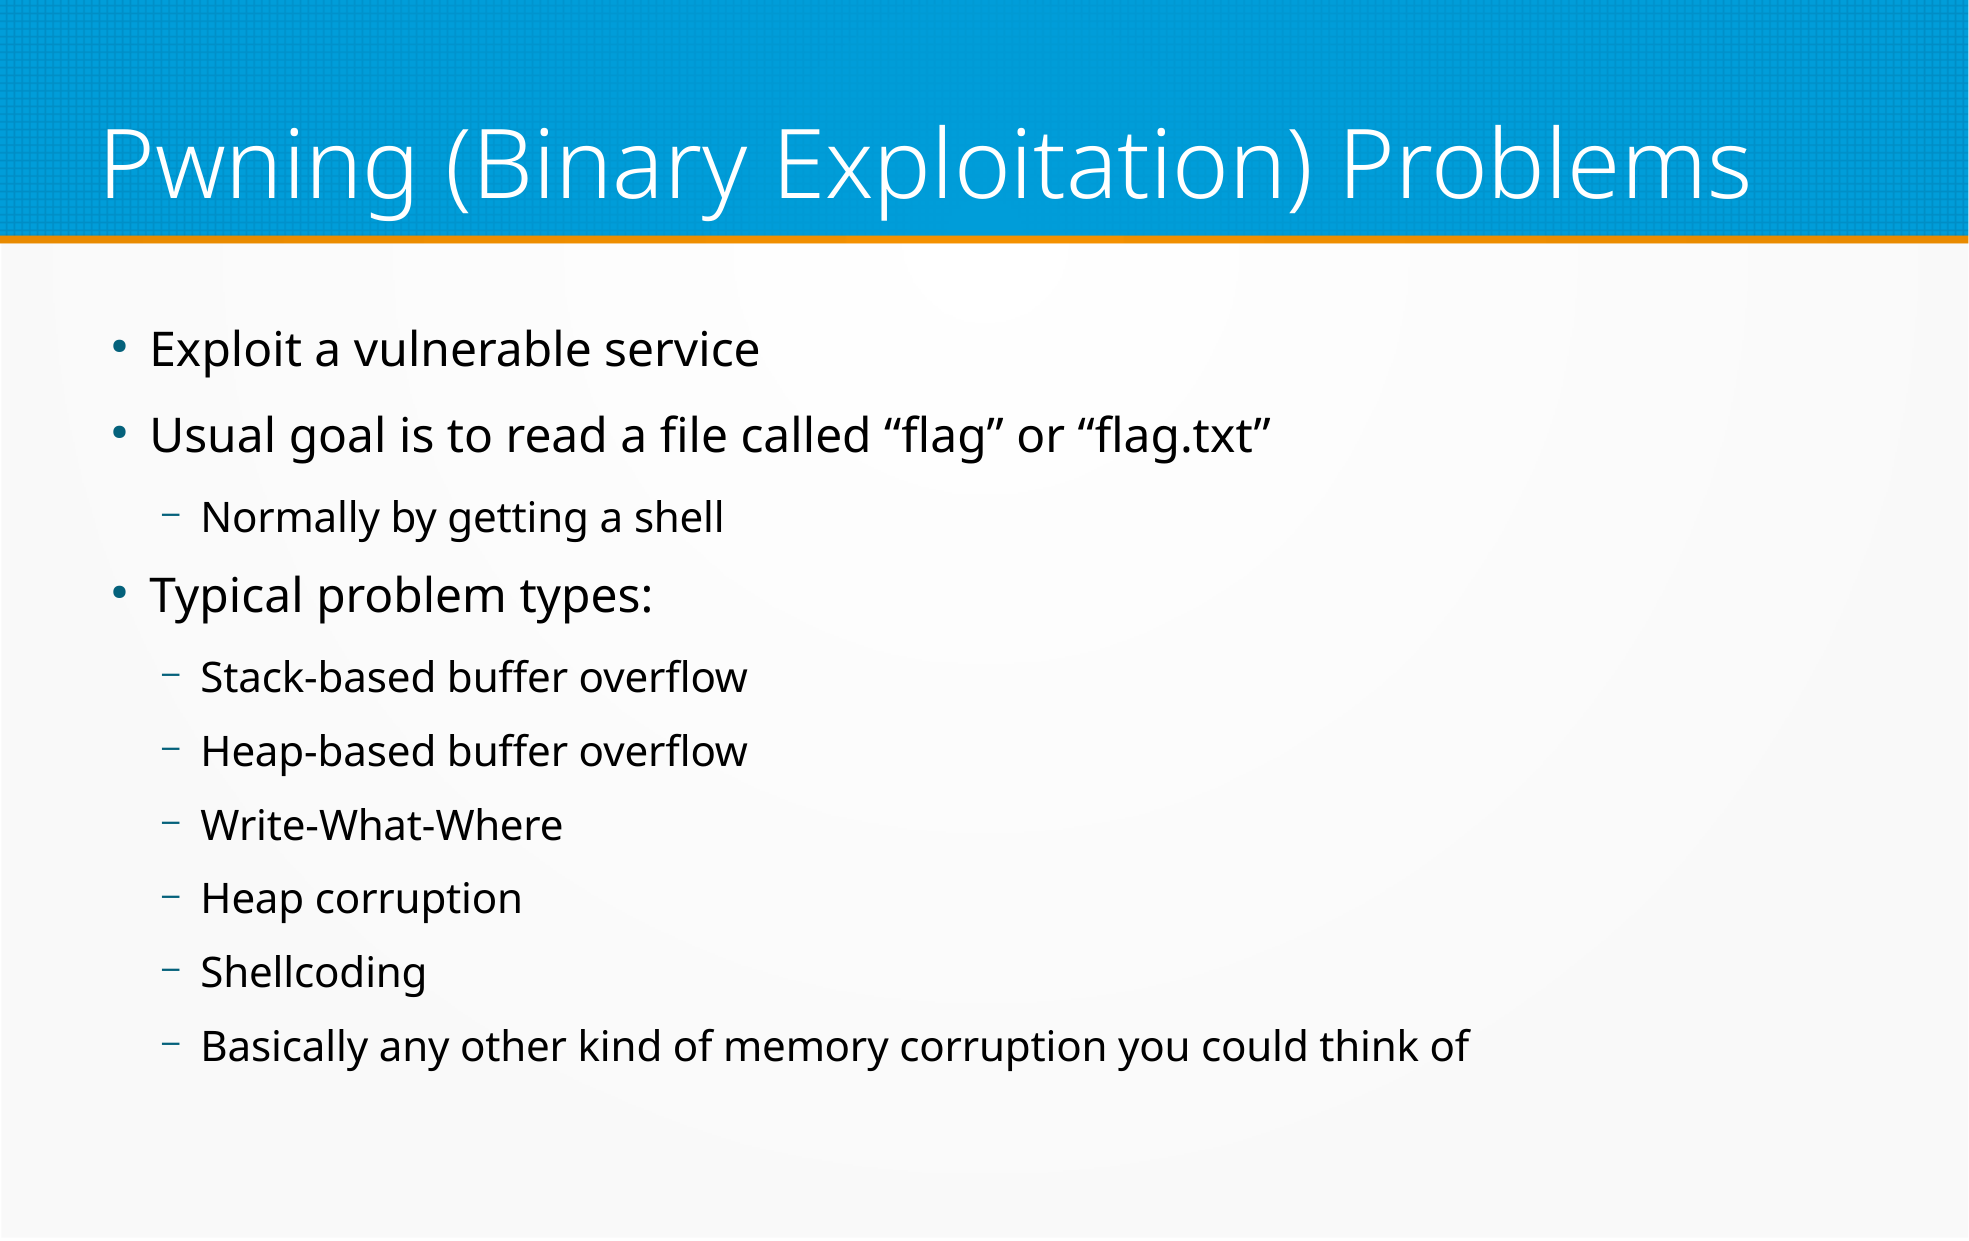

# Pwning (Binary Exploitation) Problems
Exploit a vulnerable service
Usual goal is to read a file called “flag” or “flag.txt”
Normally by getting a shell
Typical problem types:
Stack-based buffer overflow
Heap-based buffer overflow
Write-What-Where
Heap corruption
Shellcoding
Basically any other kind of memory corruption you could think of